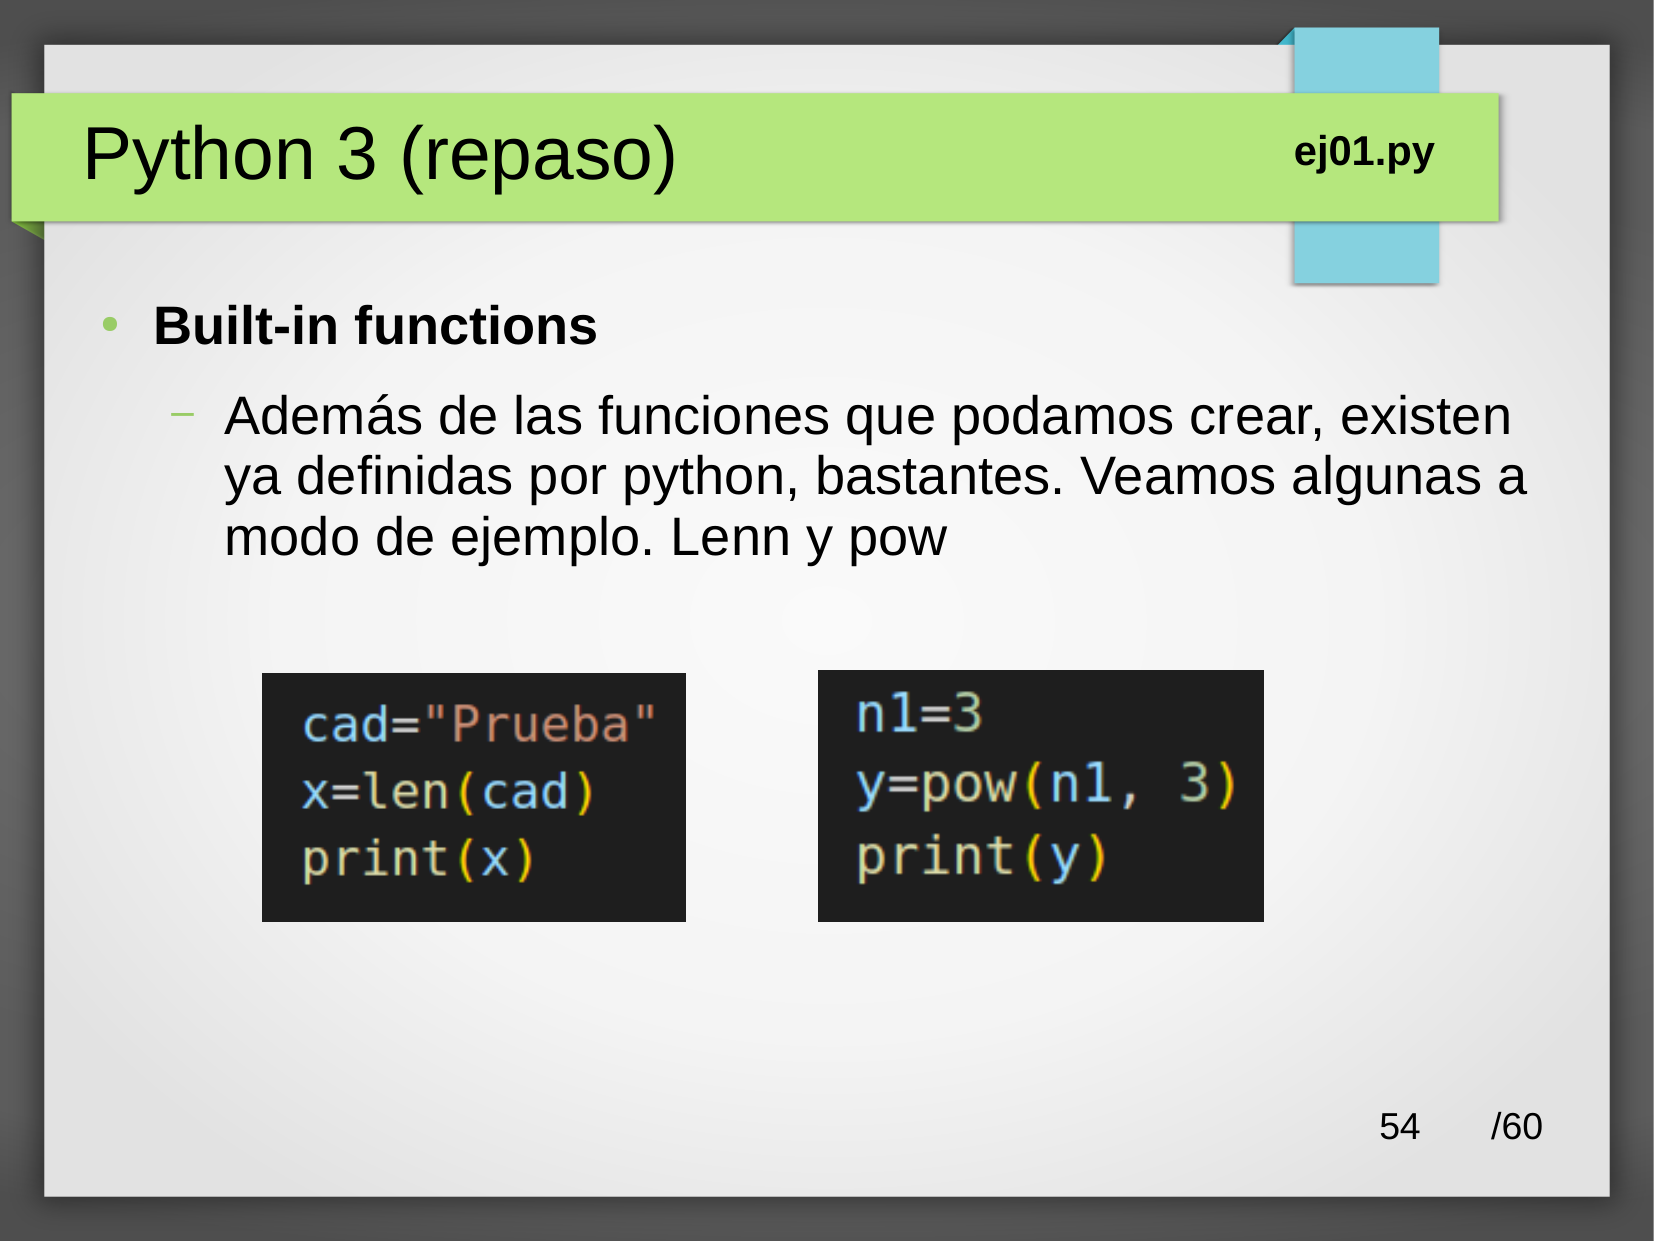

# Python 3 (repaso)
ej01.py
Built-in functions
Además de las funciones que podamos crear, existen ya definidas por python, bastantes. Veamos algunas a modo de ejemplo. Lenn y pow
/60